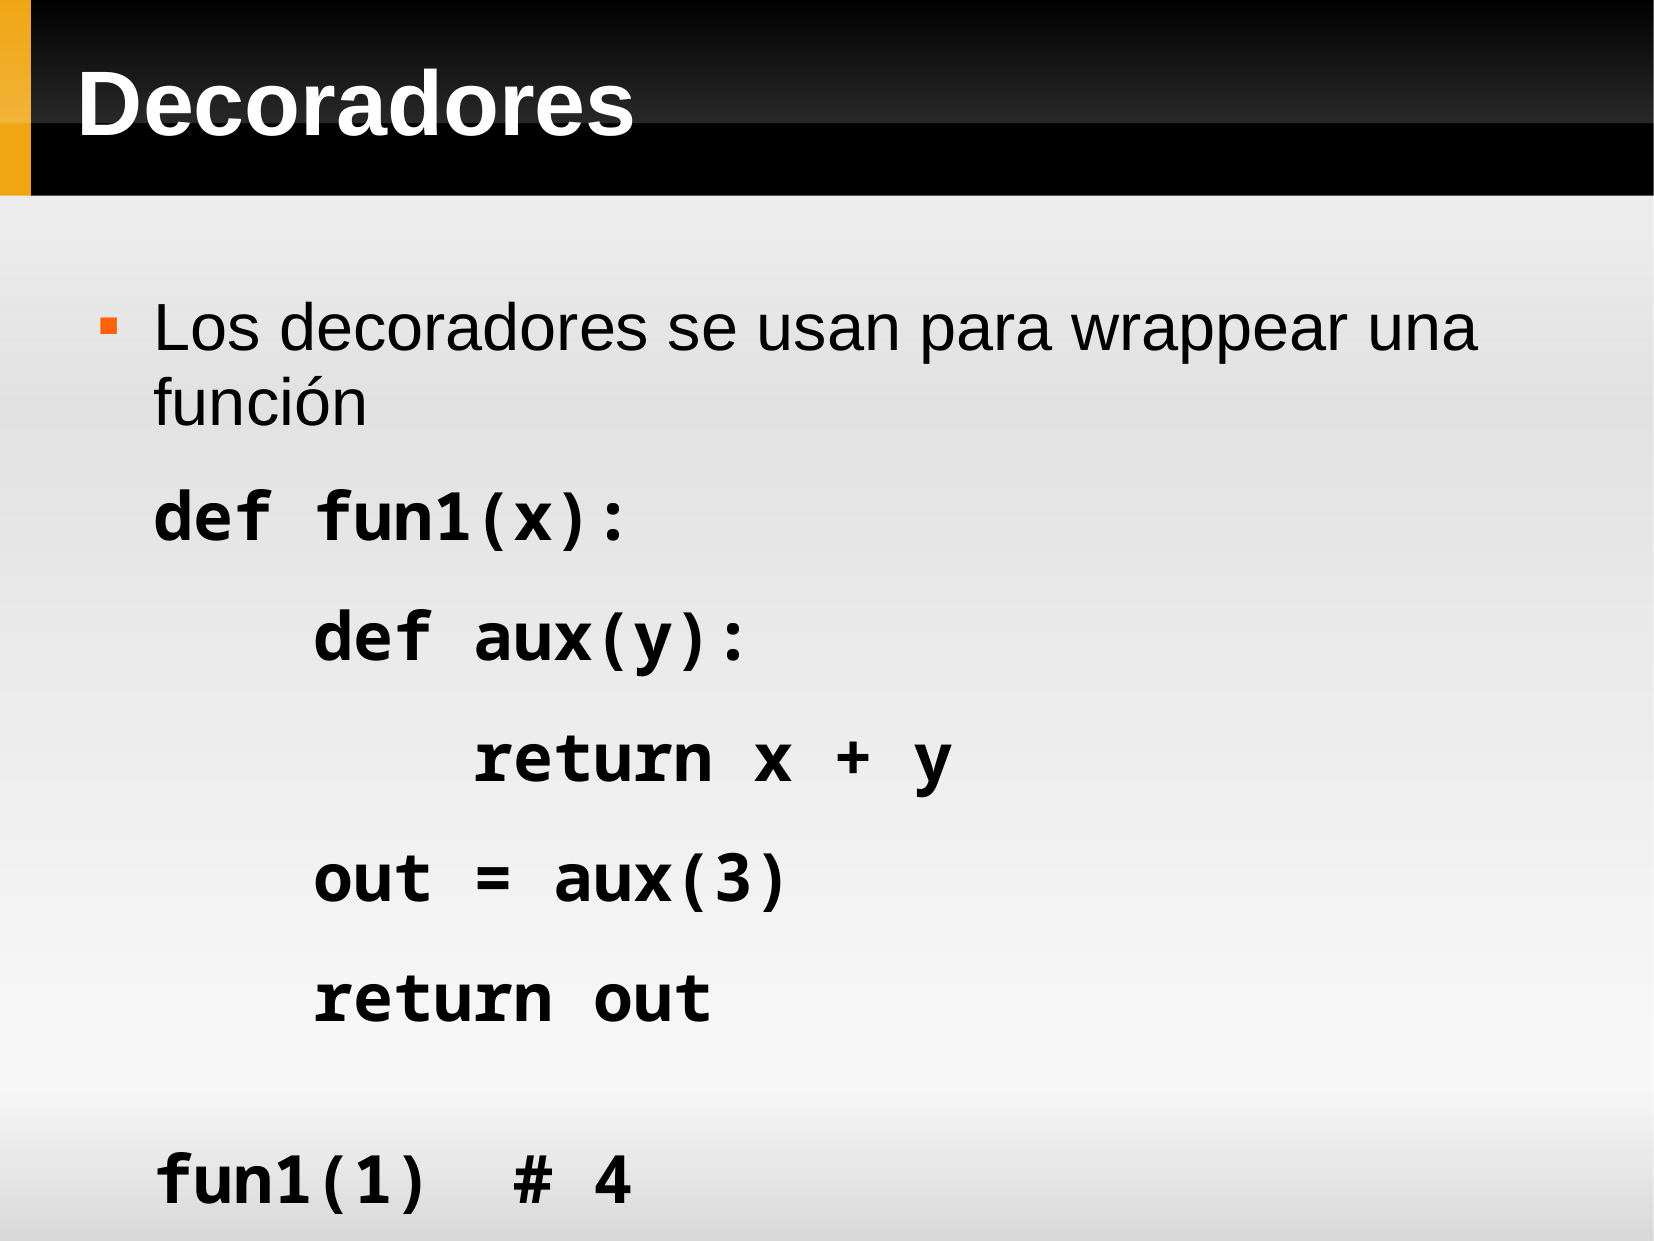

# Decoradores
Los decoradores se usan para wrappear una función
def fun1(x):
 def aux(y):
 return x + y
 out = aux(3)
 return out
fun1(1) # 4